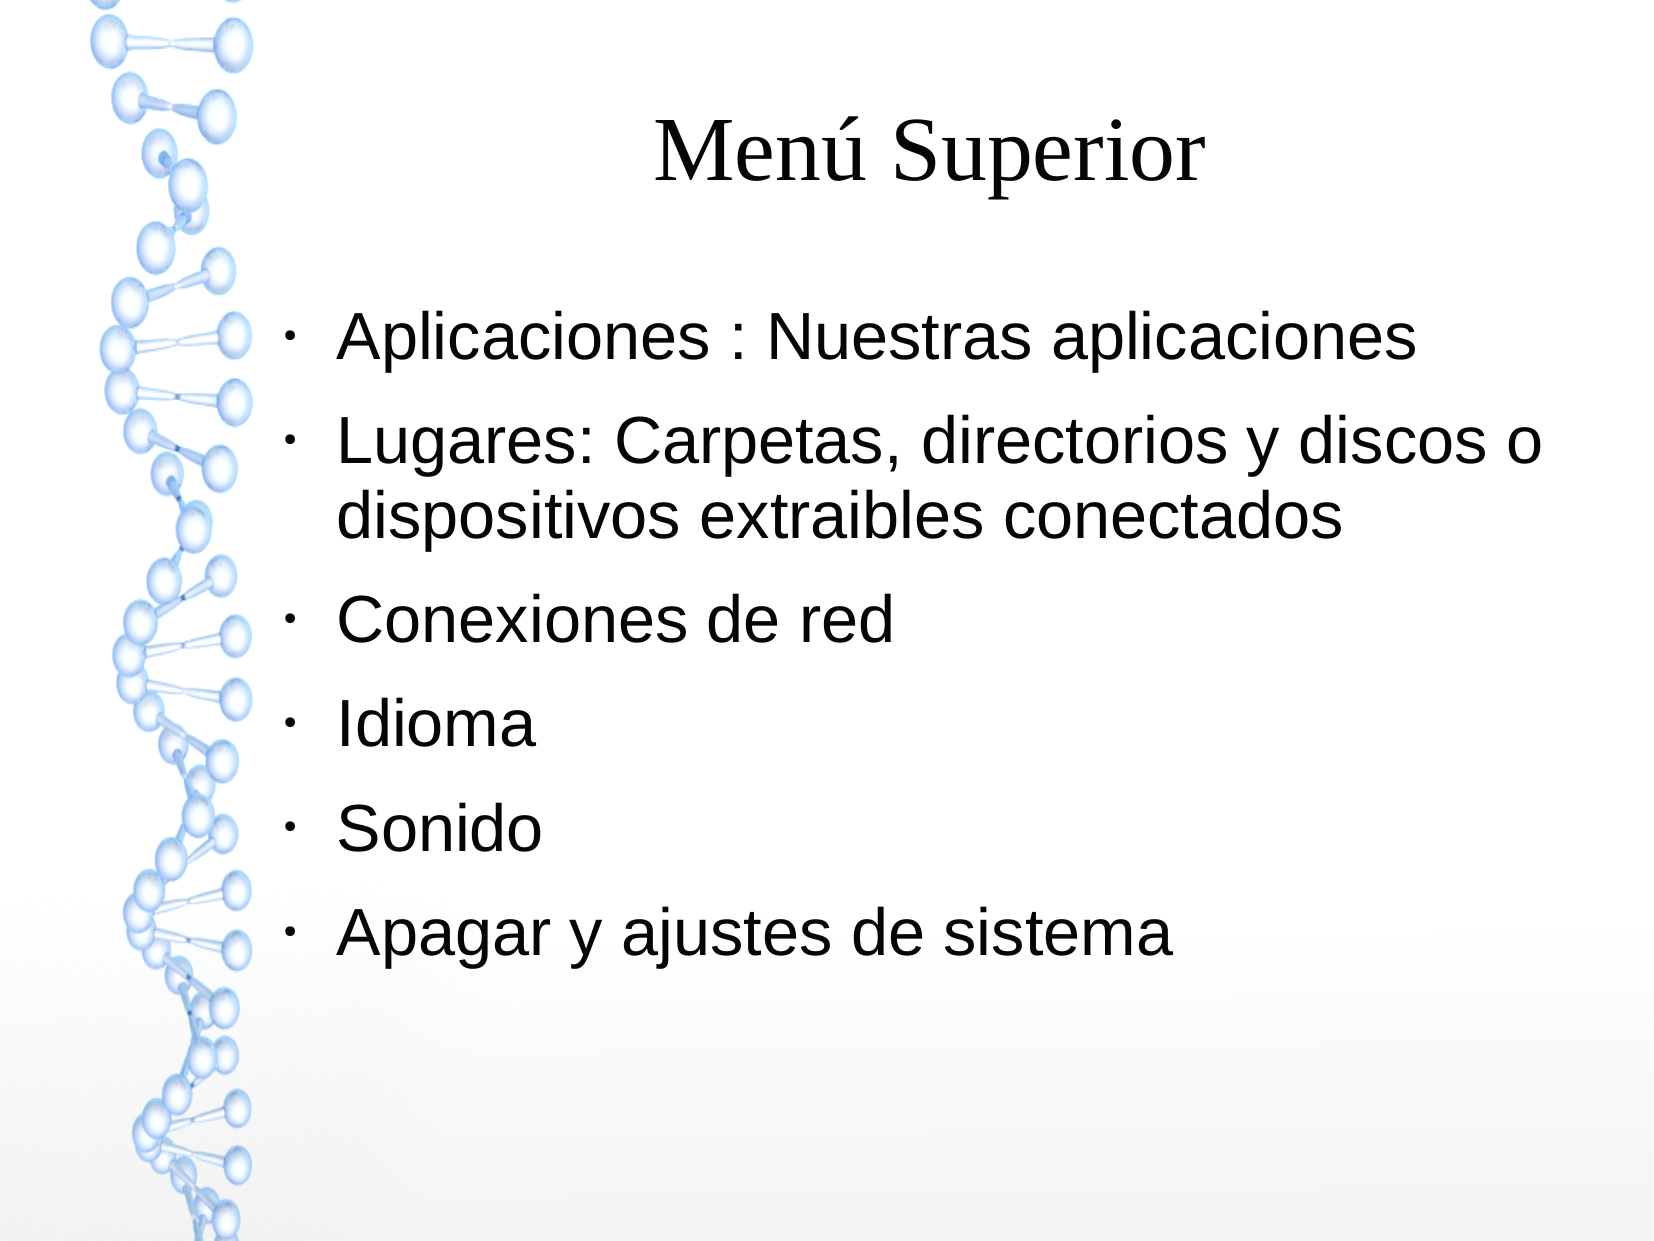

# Menú Superior
Aplicaciones : Nuestras aplicaciones
Lugares: Carpetas, directorios y discos o dispositivos extraibles conectados
Conexiones de red
Idioma
Sonido
Apagar y ajustes de sistema